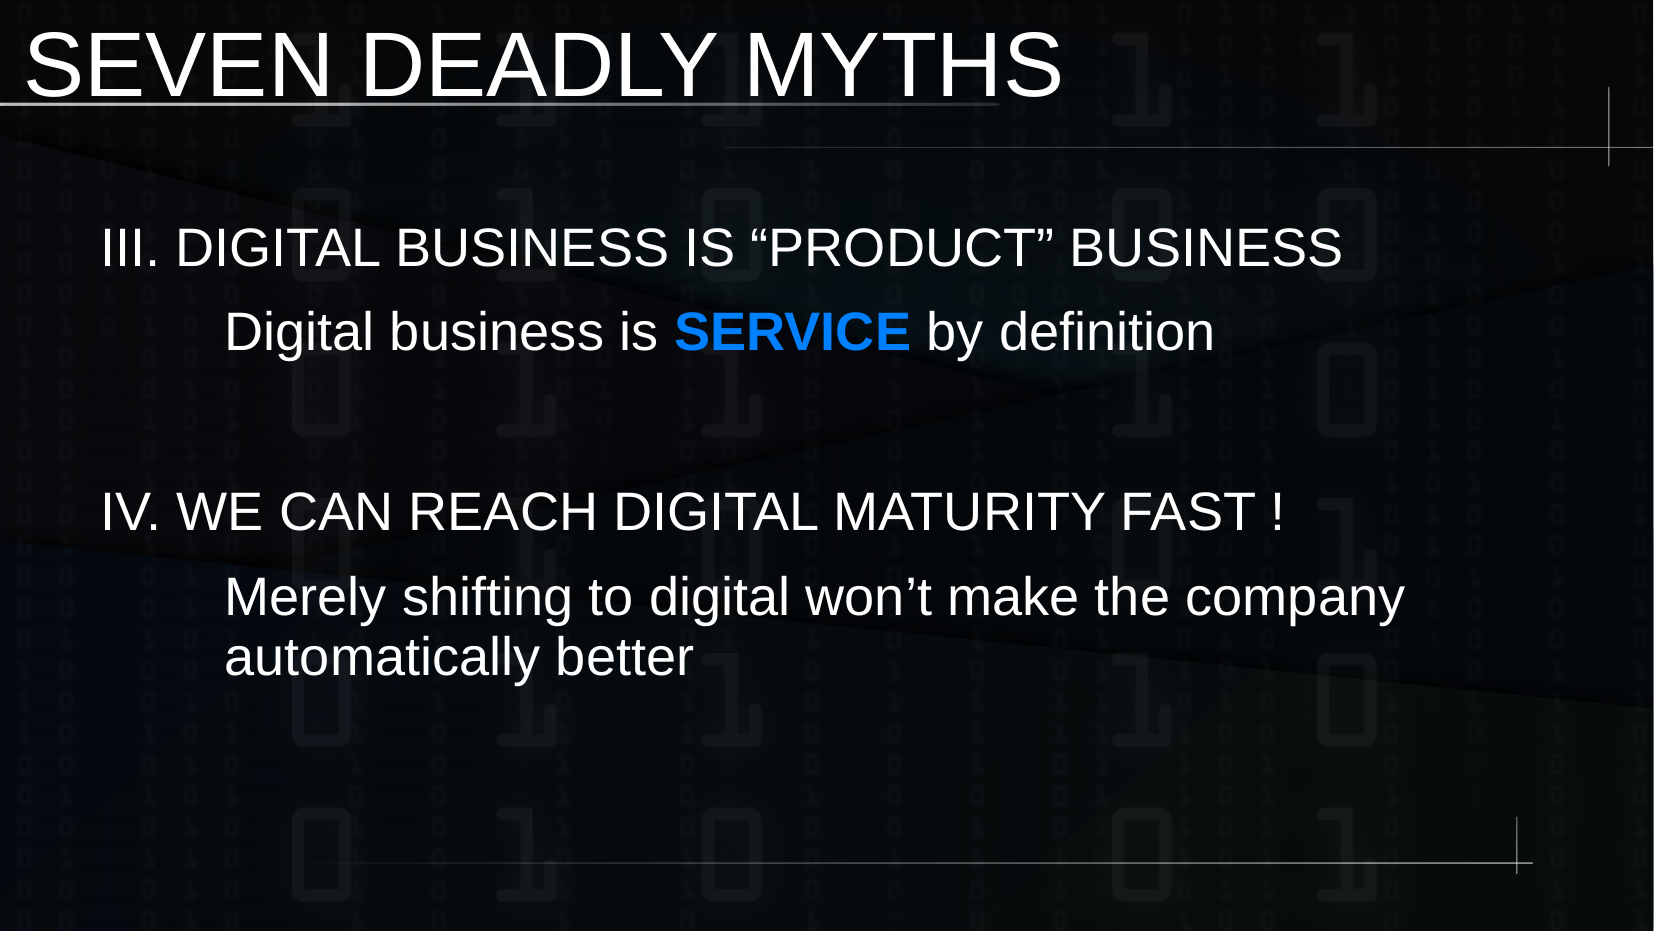

# SEVEN DEADLY MYTHS
 DIGITAL BUSINESS IS “PRODUCT” BUSINESS
Digital business is SERVICE by definition
 WE CAN REACH DIGITAL MATURITY FAST !
Merely shifting to digital won’t make the company automatically better